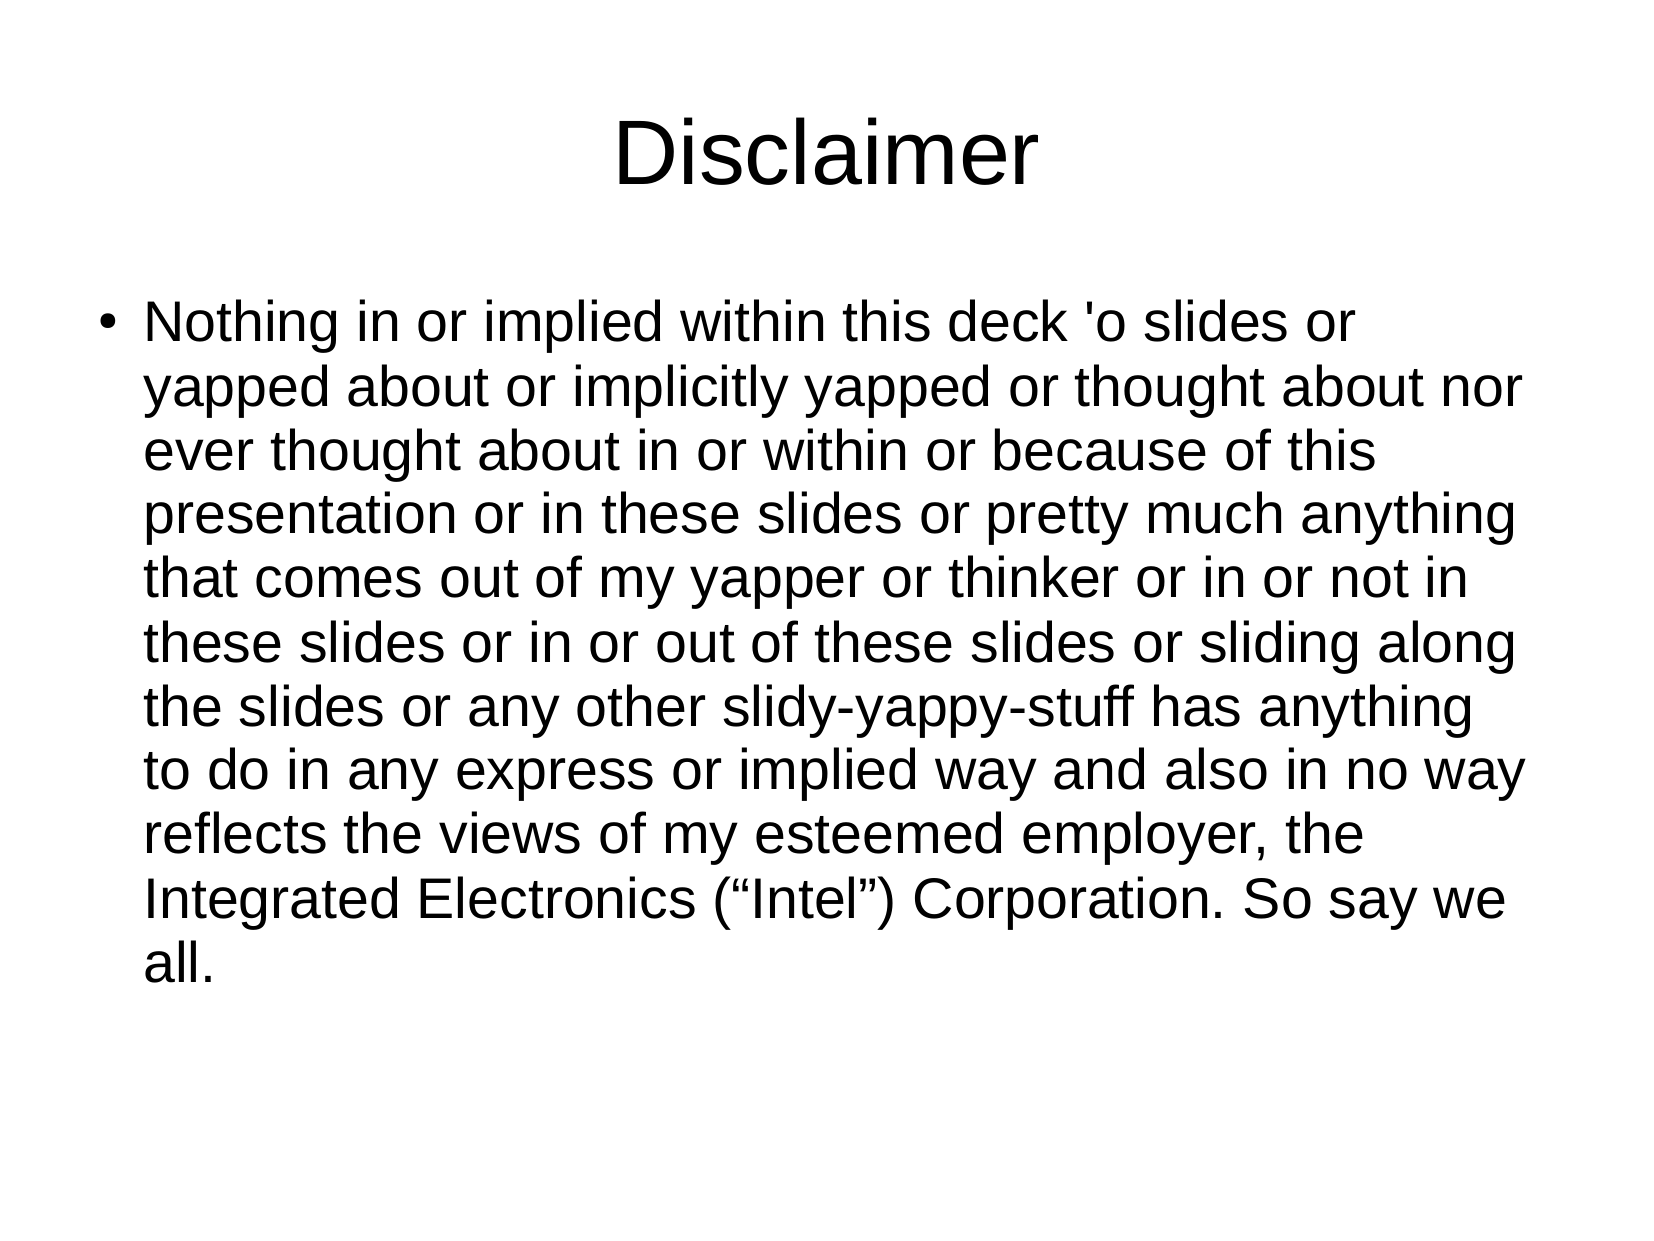

# Disclaimer
Nothing in or implied within this deck 'o slides or yapped about or implicitly yapped or thought about nor ever thought about in or within or because of this presentation or in these slides or pretty much anything that comes out of my yapper or thinker or in or not in these slides or in or out of these slides or sliding along the slides or any other slidy-yappy-stuff has anything to do in any express or implied way and also in no way reflects the views of my esteemed employer, the Integrated Electronics (“Intel”) Corporation. So say we all.